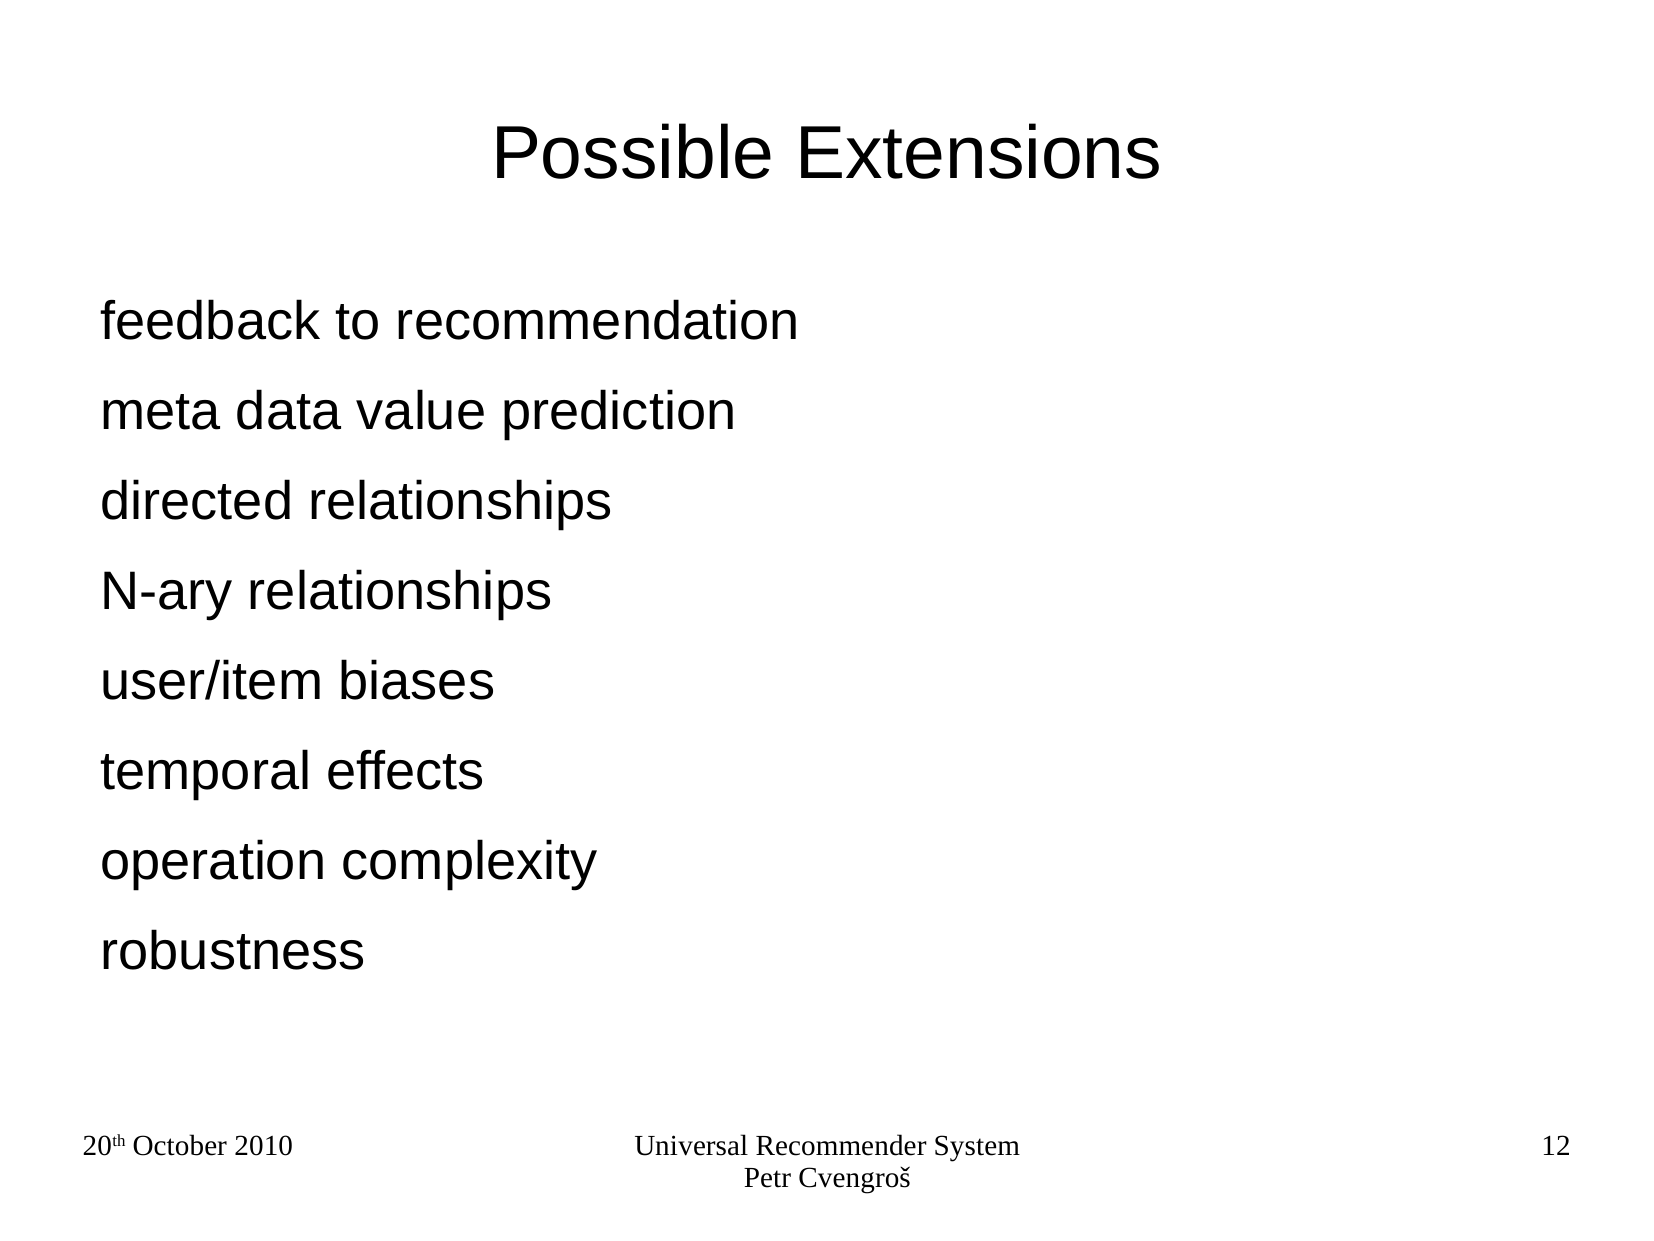

# Possible Extensions
feedback to recommendation
meta data value prediction
directed relationships
N-ary relationships
user/item biases
temporal effects
operation complexity
robustness
12